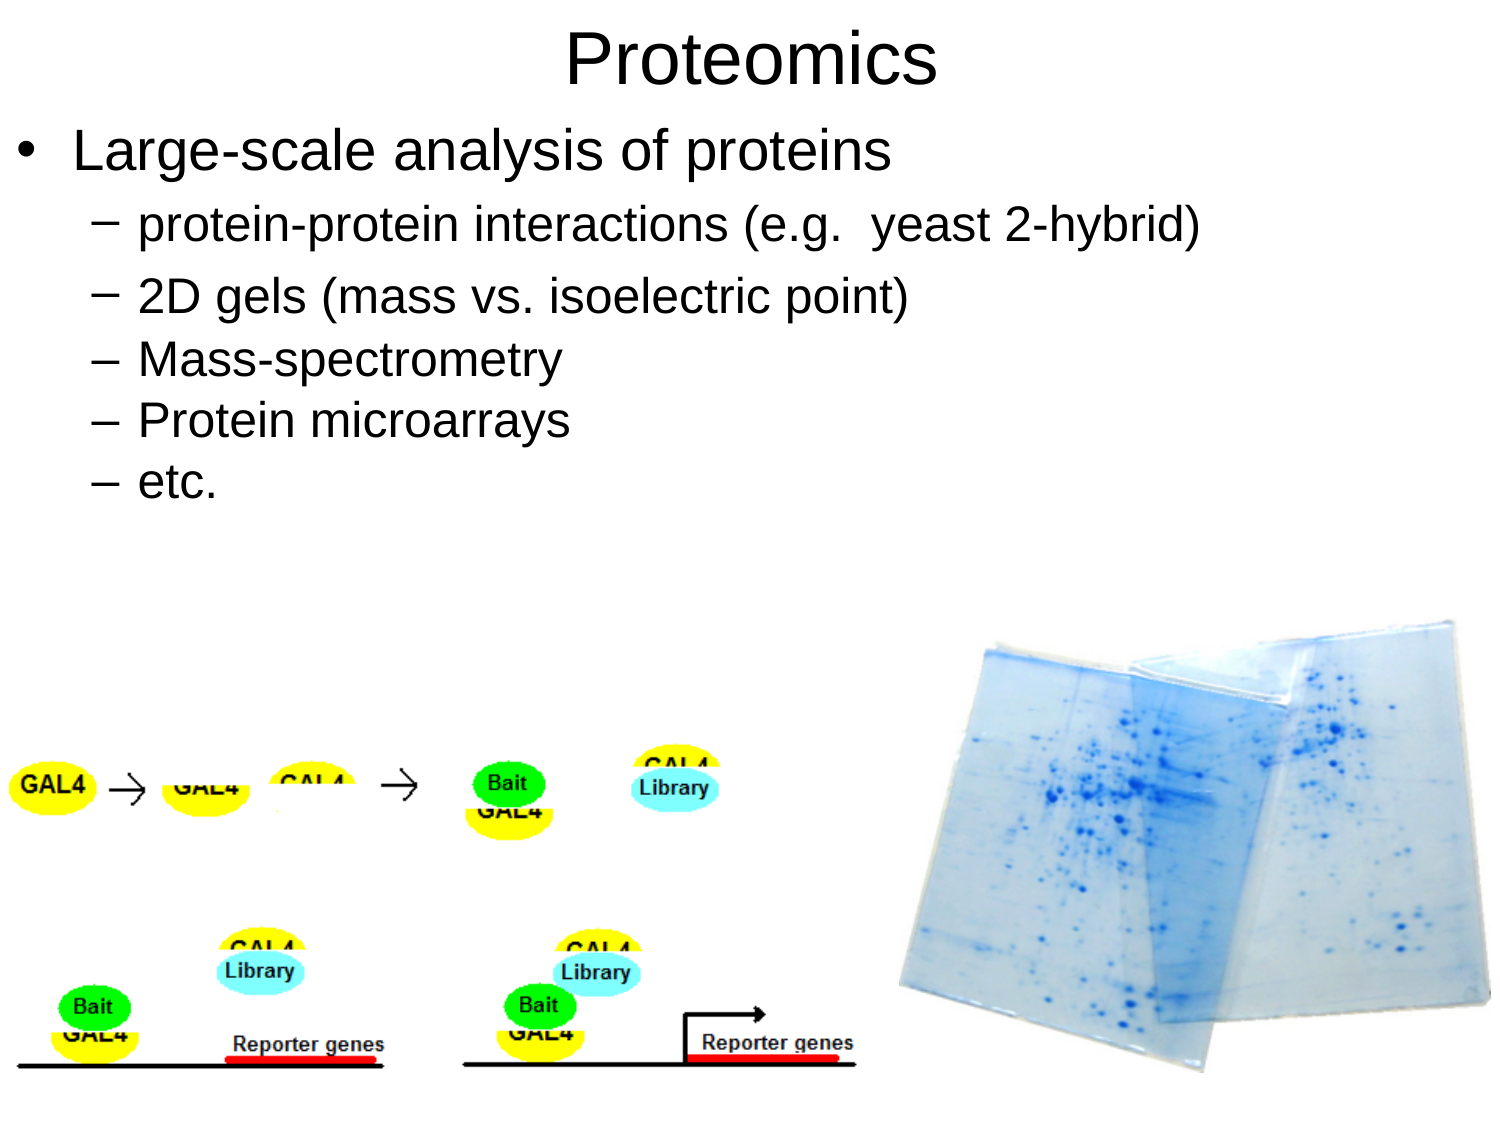

# Proteomics
Large-scale analysis of proteins
protein-protein interactions (e.g. yeast 2-hybrid)‏
2D gels (mass vs. isoelectric point)‏
Mass-spectrometry
Protein microarrays
etc.